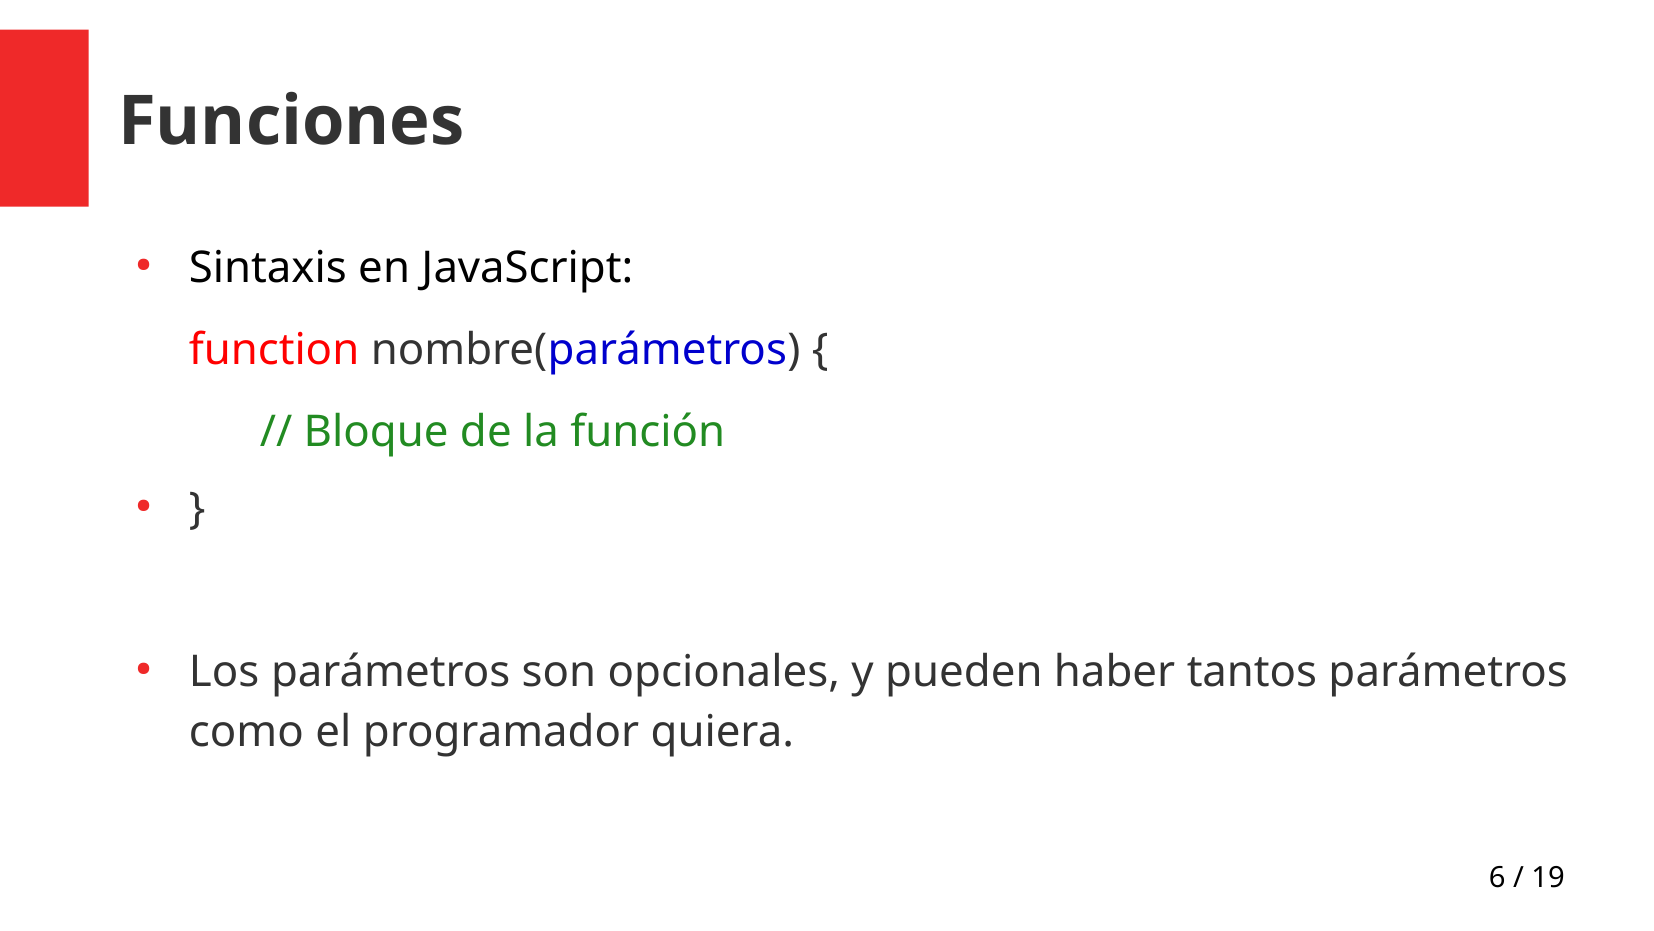

# Funciones
Sintaxis en JavaScript:
function nombre(parámetros) {
// Bloque de la función
}
Los parámetros son opcionales, y pueden haber tantos parámetros como el programador quiera.
6